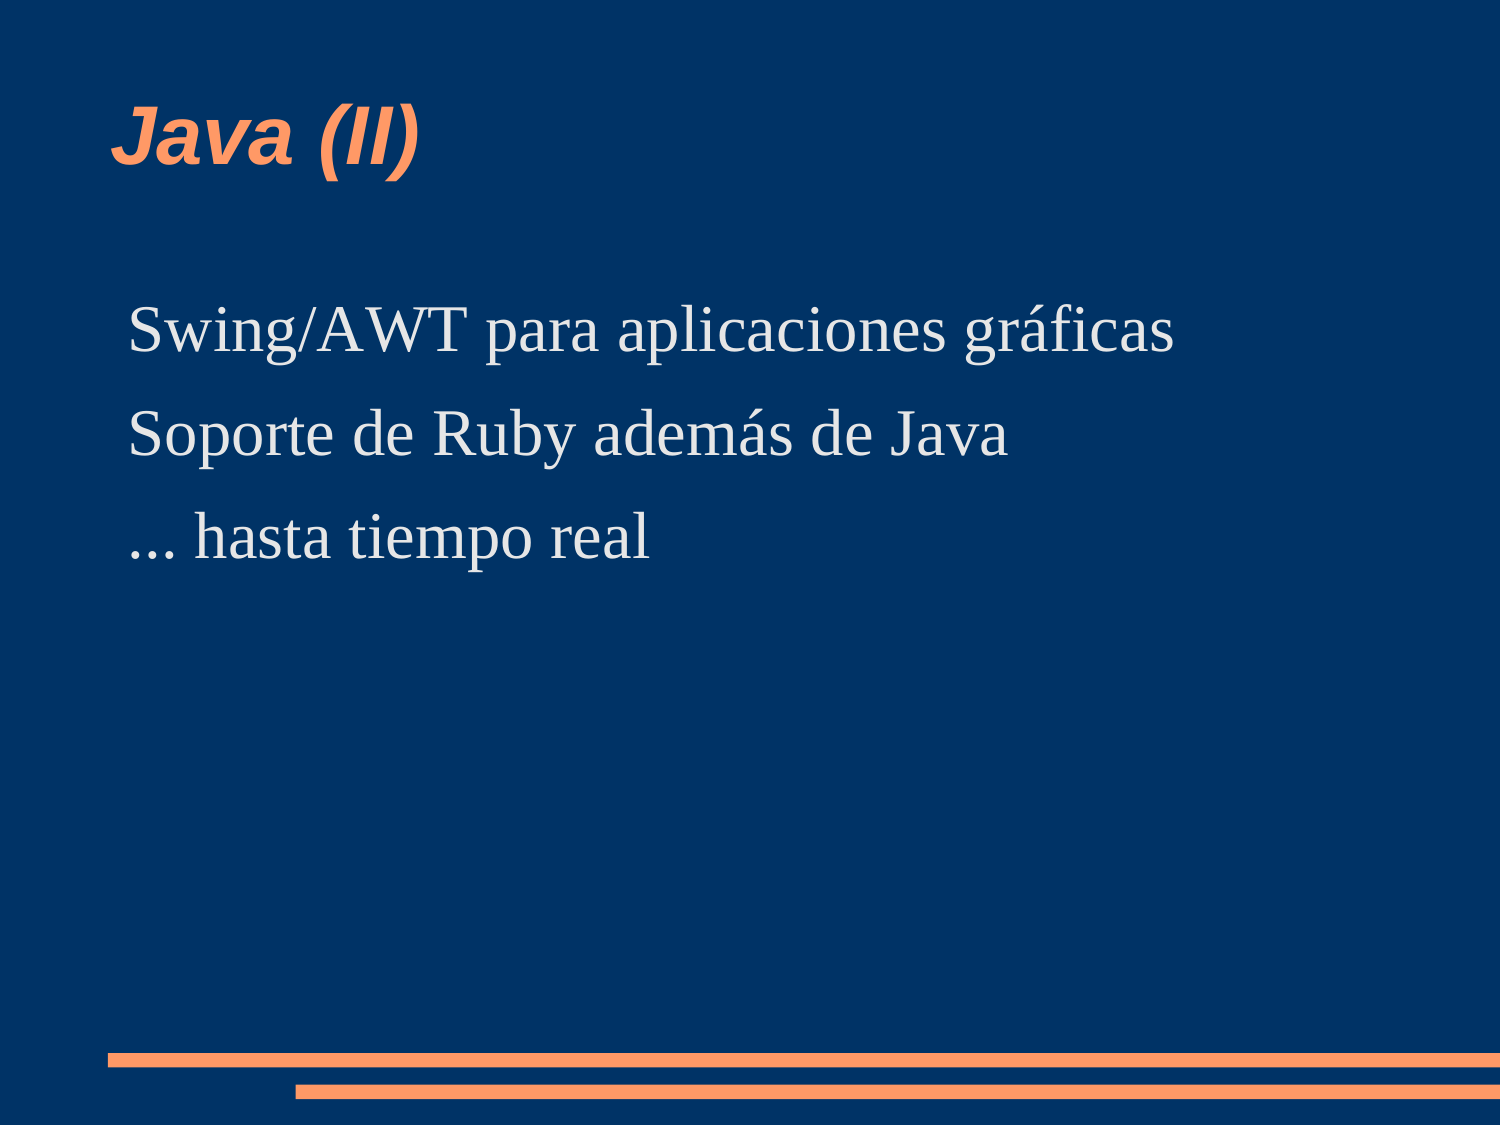

# Java (II)
Swing/AWT para aplicaciones gráficas
Soporte de Ruby además de Java
... hasta tiempo real